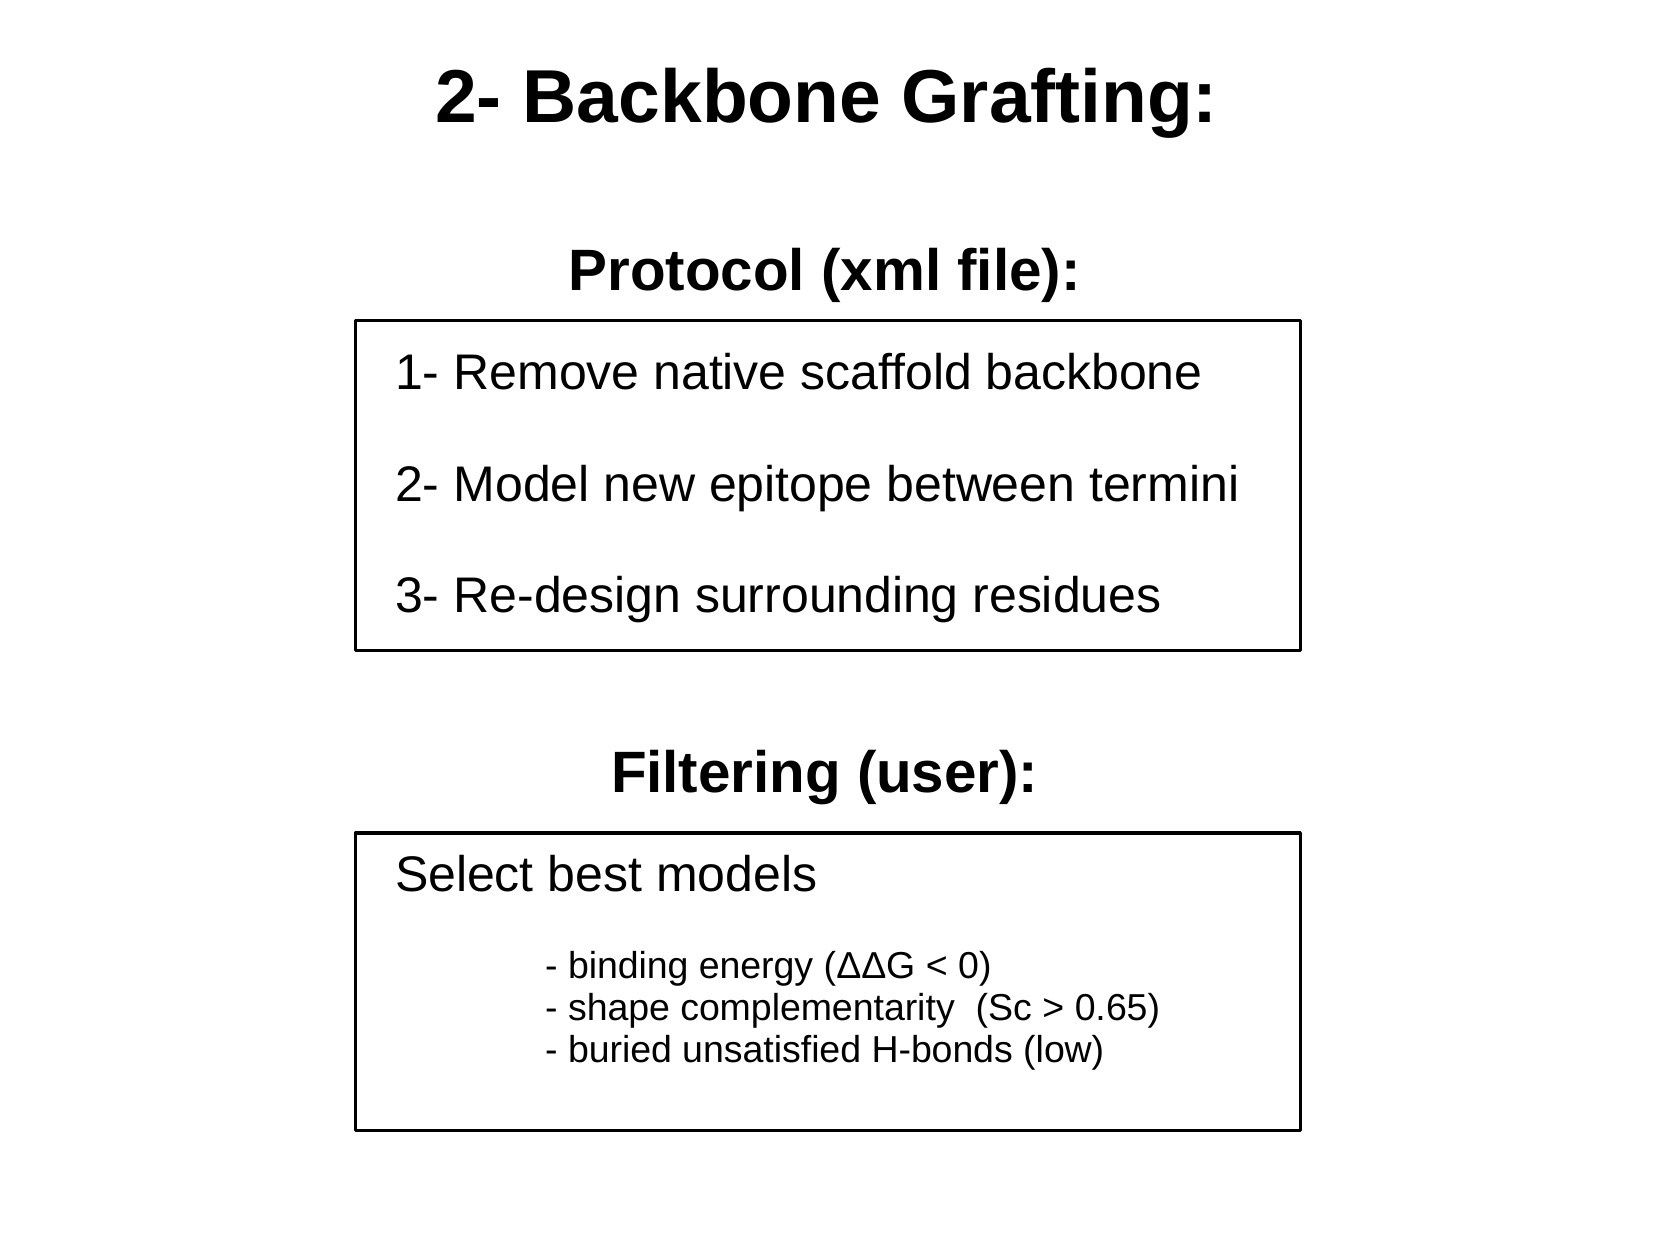

2- Backbone Grafting:
Protocol (xml file):
1- Remove native scaffold backbone
2- Model new epitope between termini
3- Re-design surrounding residues
Select best models
		- binding energy (ΔΔG < 0)
		- shape complementarity (Sc > 0.65)
		- buried unsatisfied H-bonds (low)
Filtering (user):